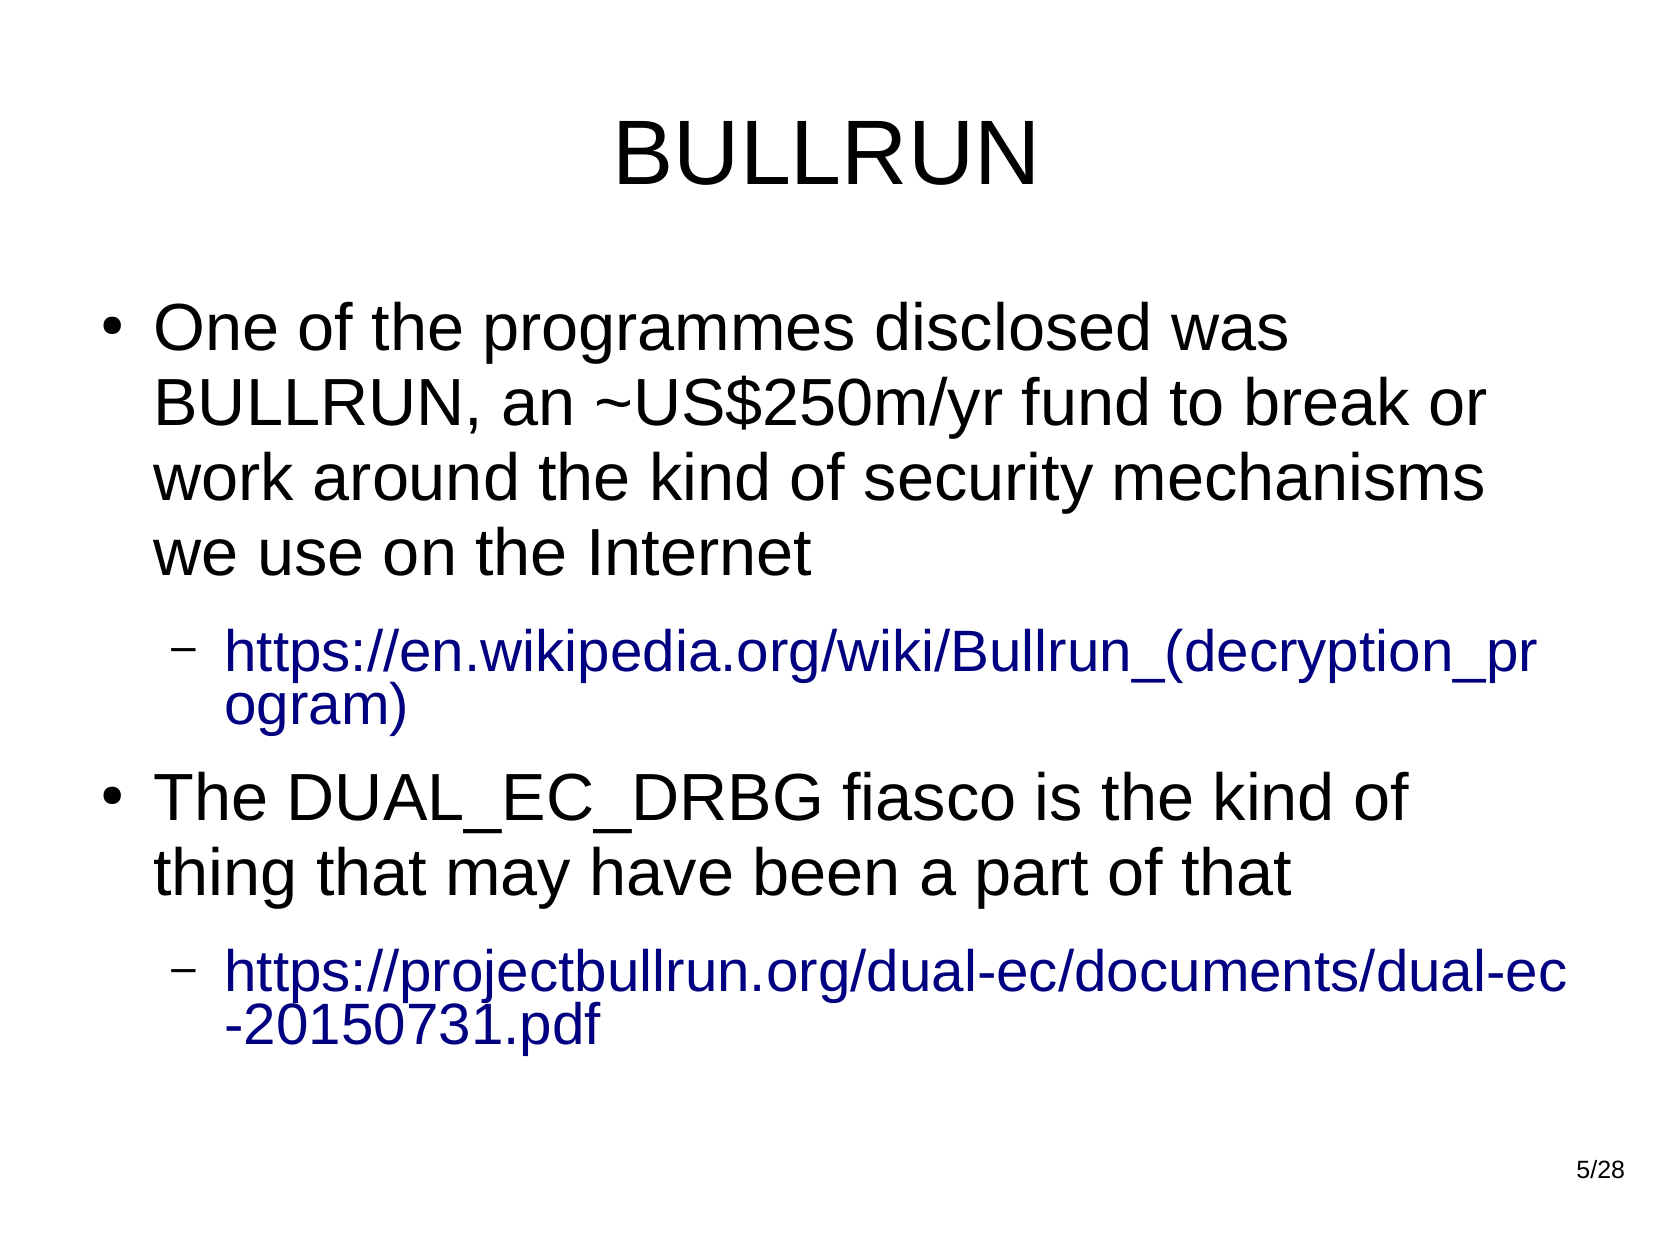

# BULLRUN
One of the programmes disclosed was BULLRUN, an ~US$250m/yr fund to break or work around the kind of security mechanisms we use on the Internet
https://en.wikipedia.org/wiki/Bullrun_(decryption_program)
The DUAL_EC_DRBG fiasco is the kind of thing that may have been a part of that
https://projectbullrun.org/dual-ec/documents/dual-ec-20150731.pdf